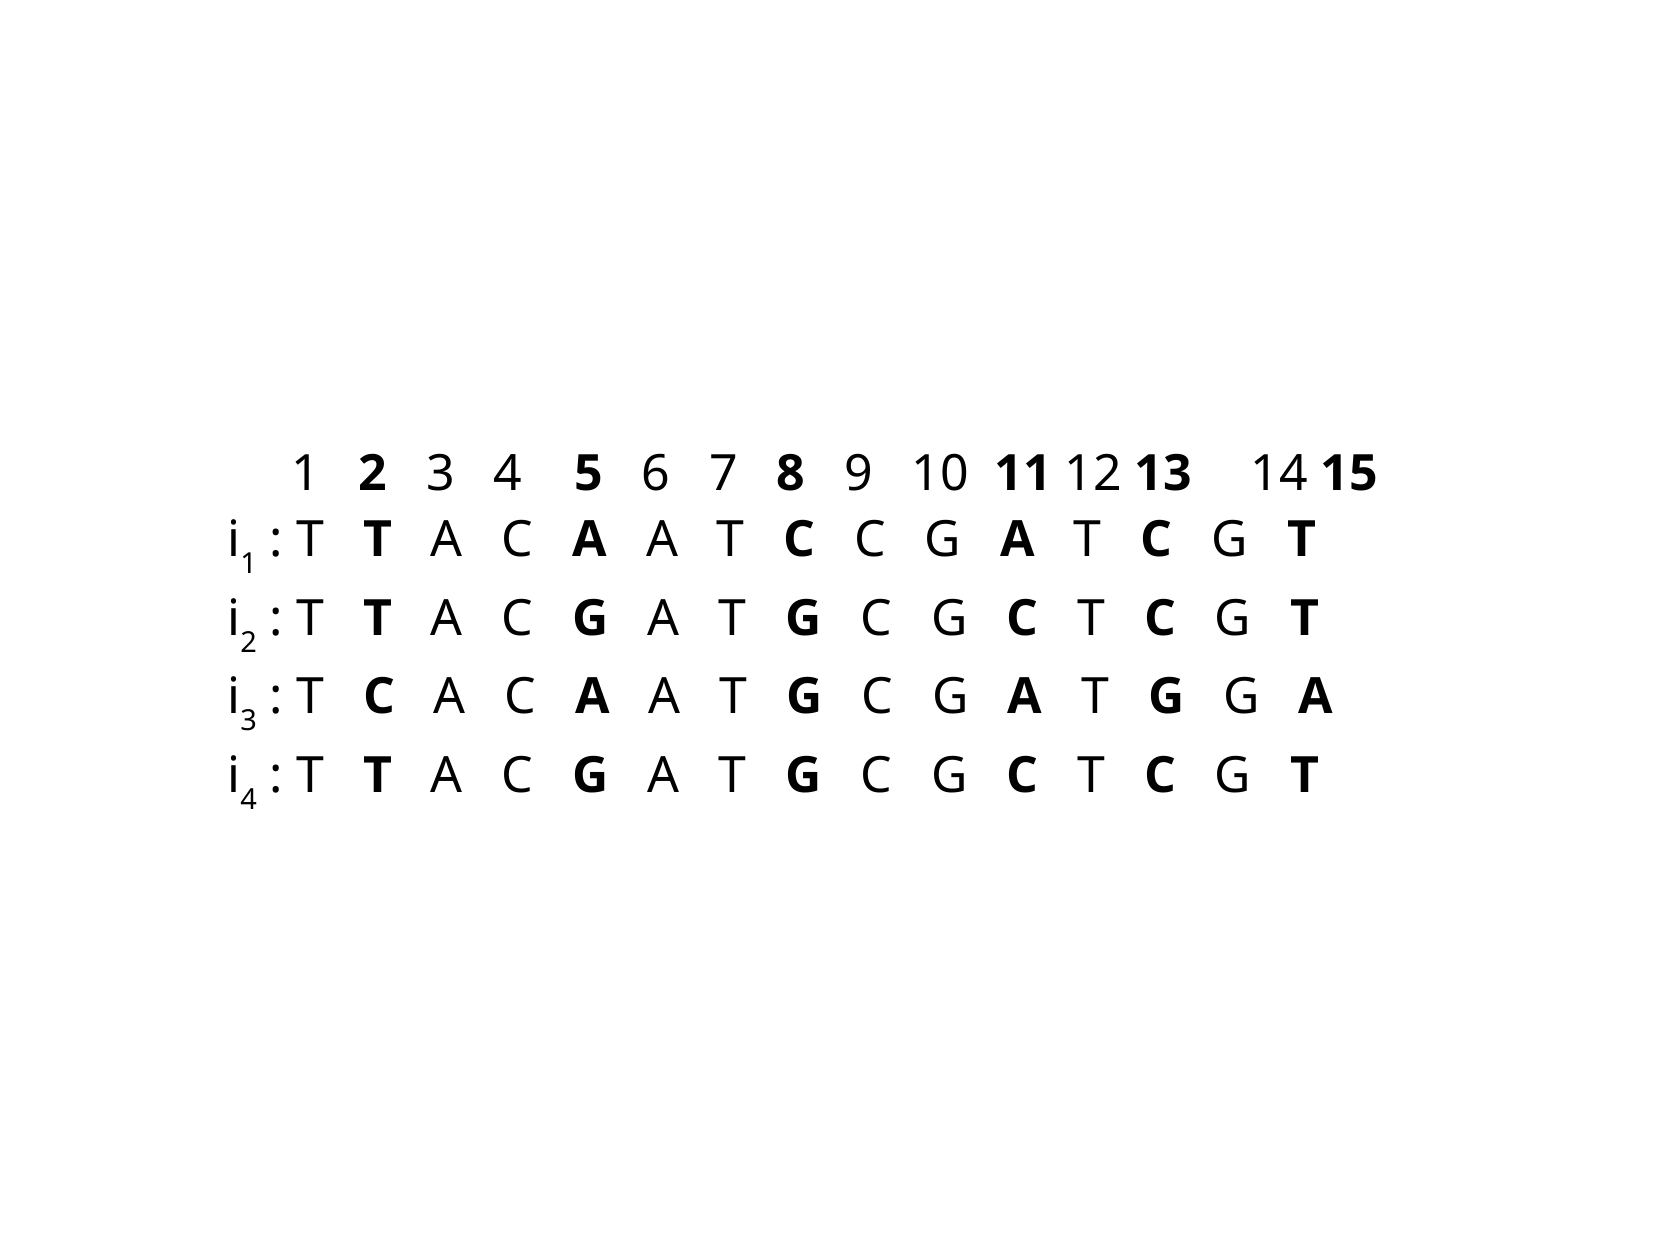

1 2 3 4 5 6 7 8 9 10 11 12 13	14 15
i1 : T T A C A A T C C G A T C G T
i2 : T T A C G A T G C G C T C G T
i3 : T C A C A A T G C G A T G G A
i4 : T T A C G A T G C G C T C G T